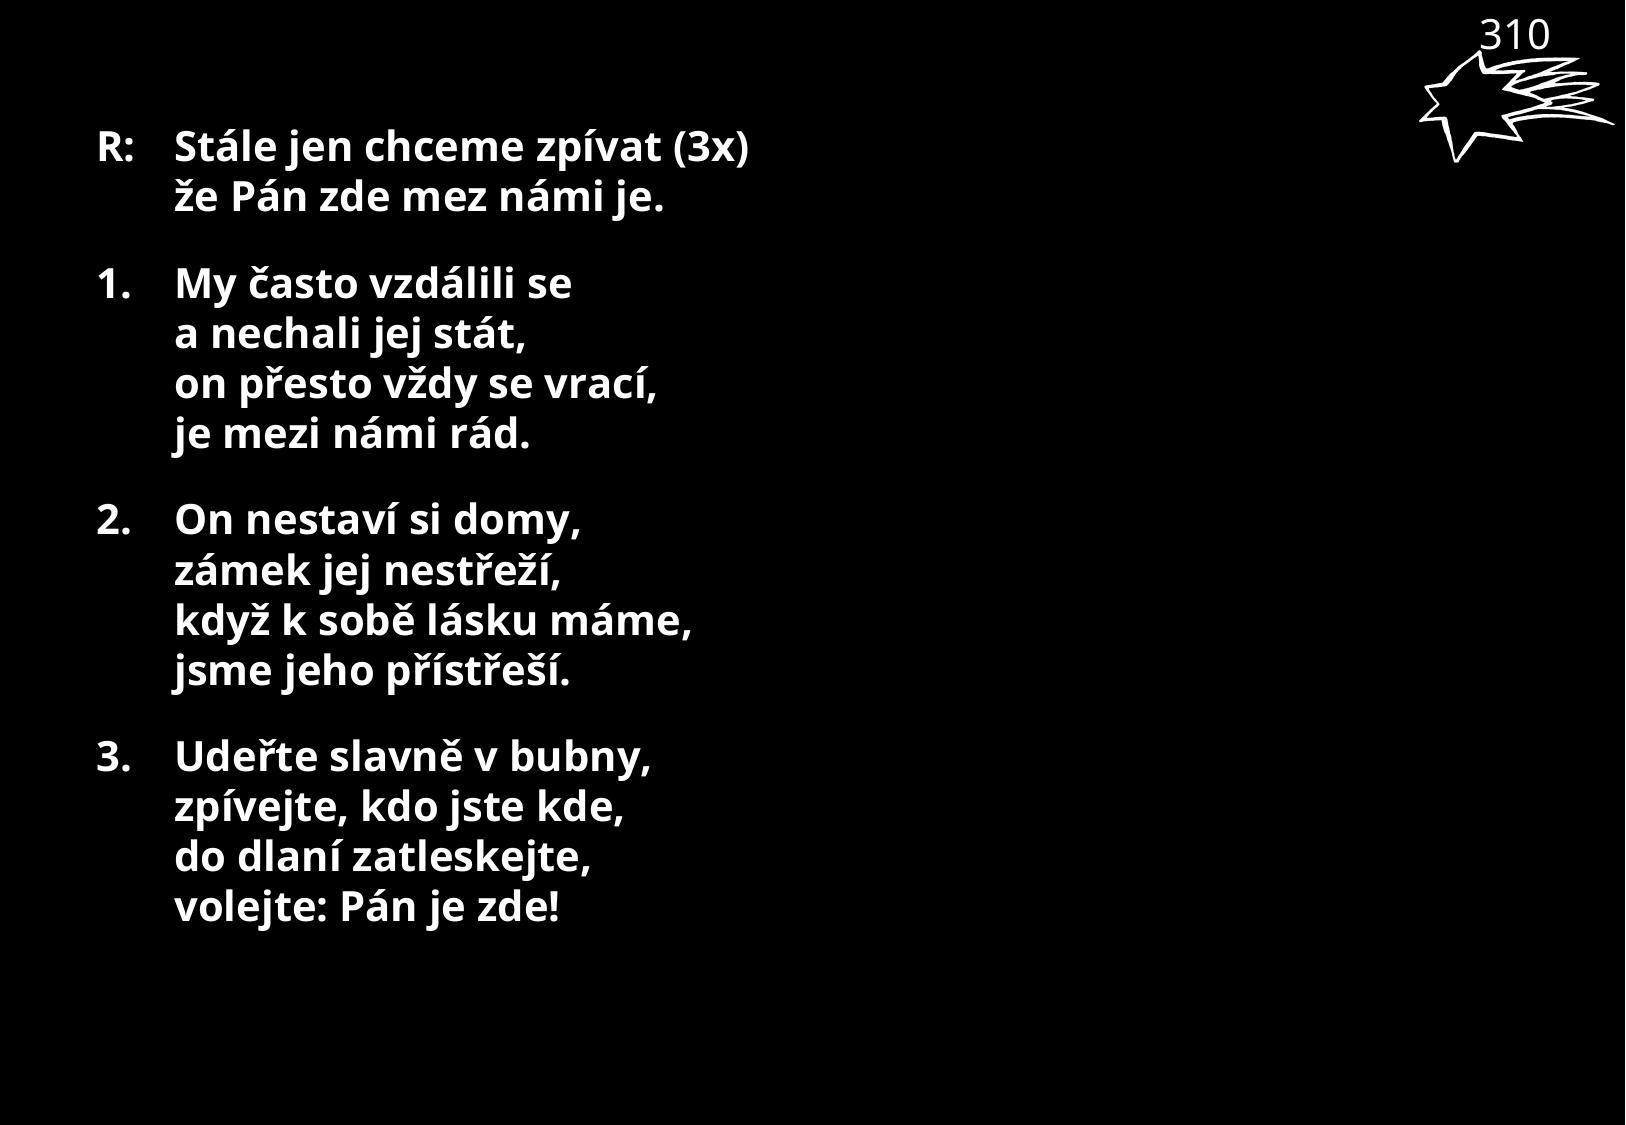

310
# R: 	Stále jen chceme zpívat (3x) že Pán zde mez námi je.
My často vzdálili se
a nechali jej stát,
on přesto vždy se vrací,
je mezi námi rád.
2.	On nestaví si domy,
zámek jej nestřeží,
když k sobě lásku máme,
jsme jeho přístřeší.
3.	Udeřte slavně v bubny,
zpívejte, kdo jste kde,
do dlaní zatleskejte,
volejte: Pán je zde!